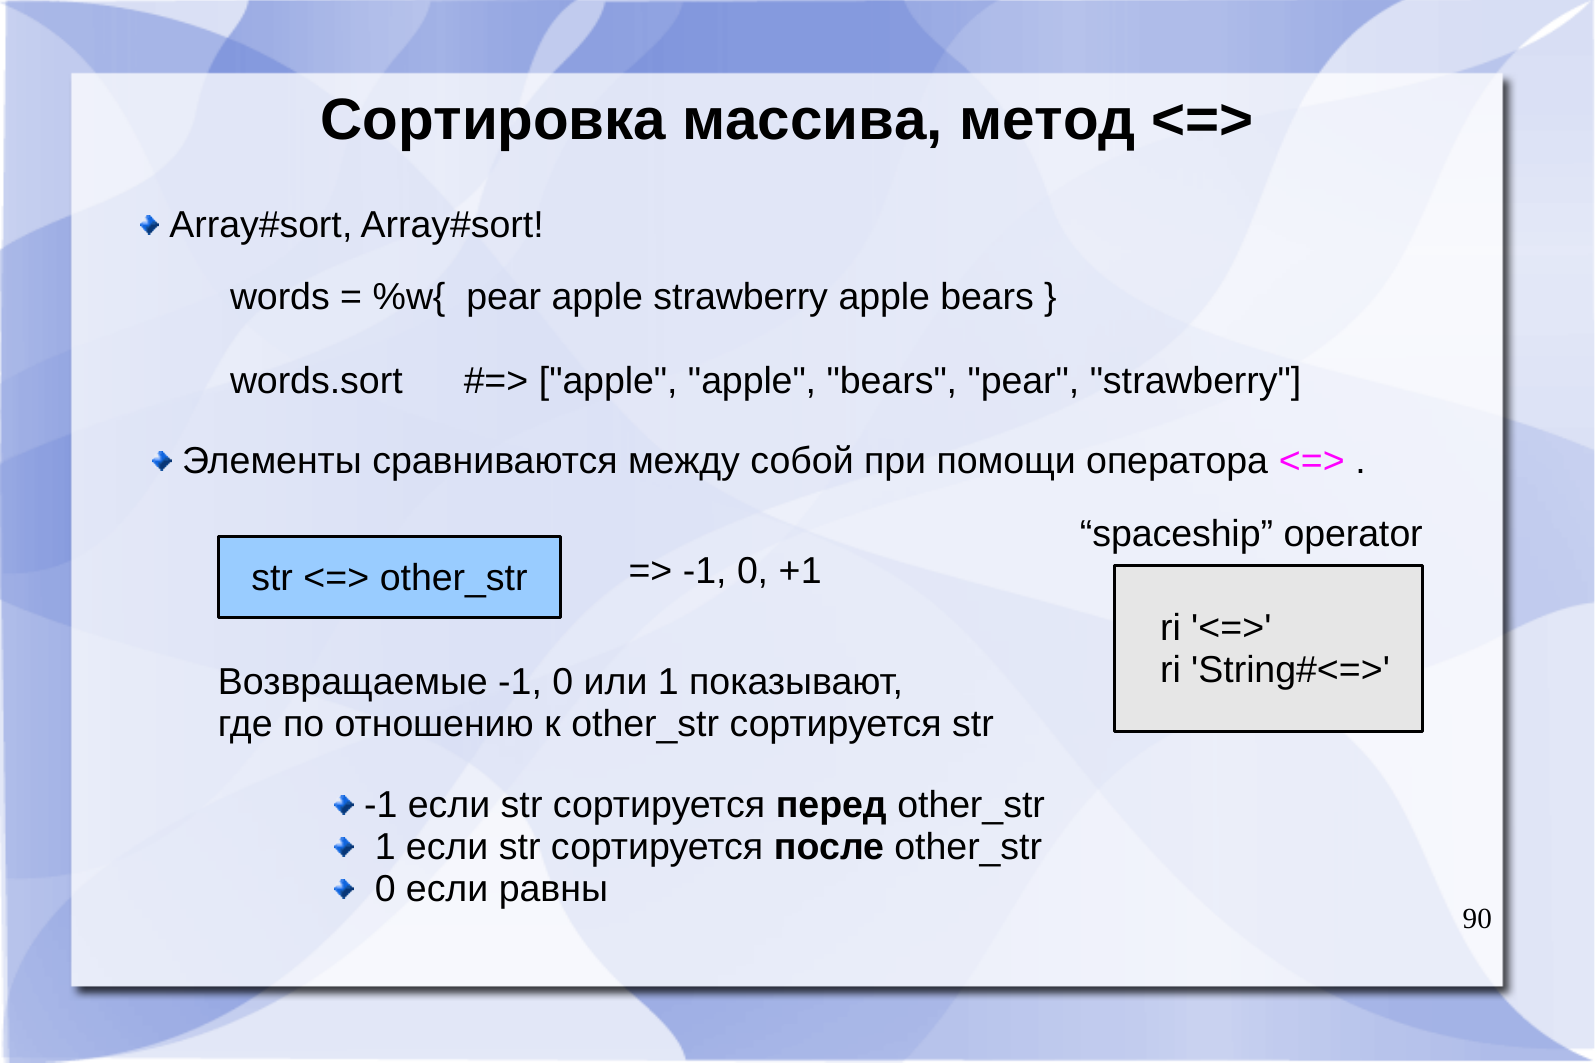

# Сортировка массива, метод <=>
 Array#sort, Array#sort!
words = %w{ pear apple strawberry apple bears }
words.sort
#=> ["apple", "apple", "bears", "pear", "strawberry"]
 Элементы сравниваются между собой при помощи оператора <=> .
“spaceship” operator
ri '<=>'
ri 'String#<=>'
str <=> other_str
=> -1, 0, +1
Возвращаемые -1, 0 или 1 показывают,
где по отношению к other_str сортируется str
 -1 если str сортируется перед other_str
 1 если str сортируется после other_str
 0 если равны
90